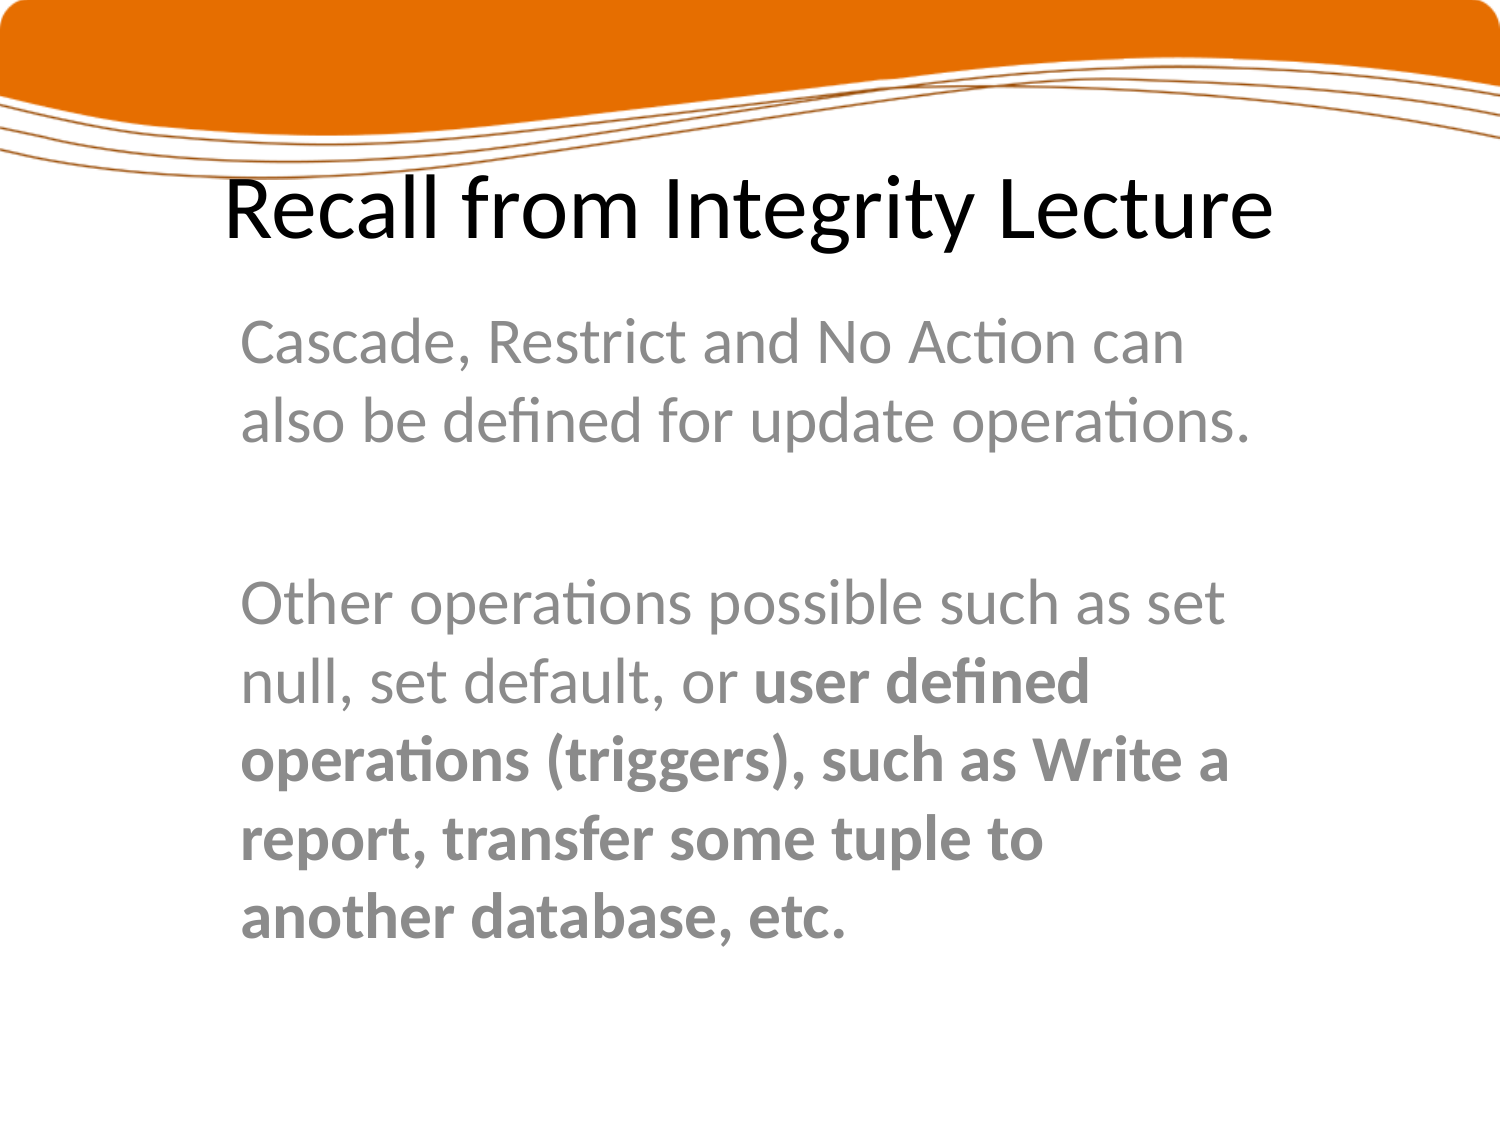

Recall from Integrity Lecture
# Cascade, Restrict and No Action can also be defined for update operations.
Other operations possible such as set null, set default, or user defined operations (triggers), such as Write a report, transfer some tuple to another database, etc.